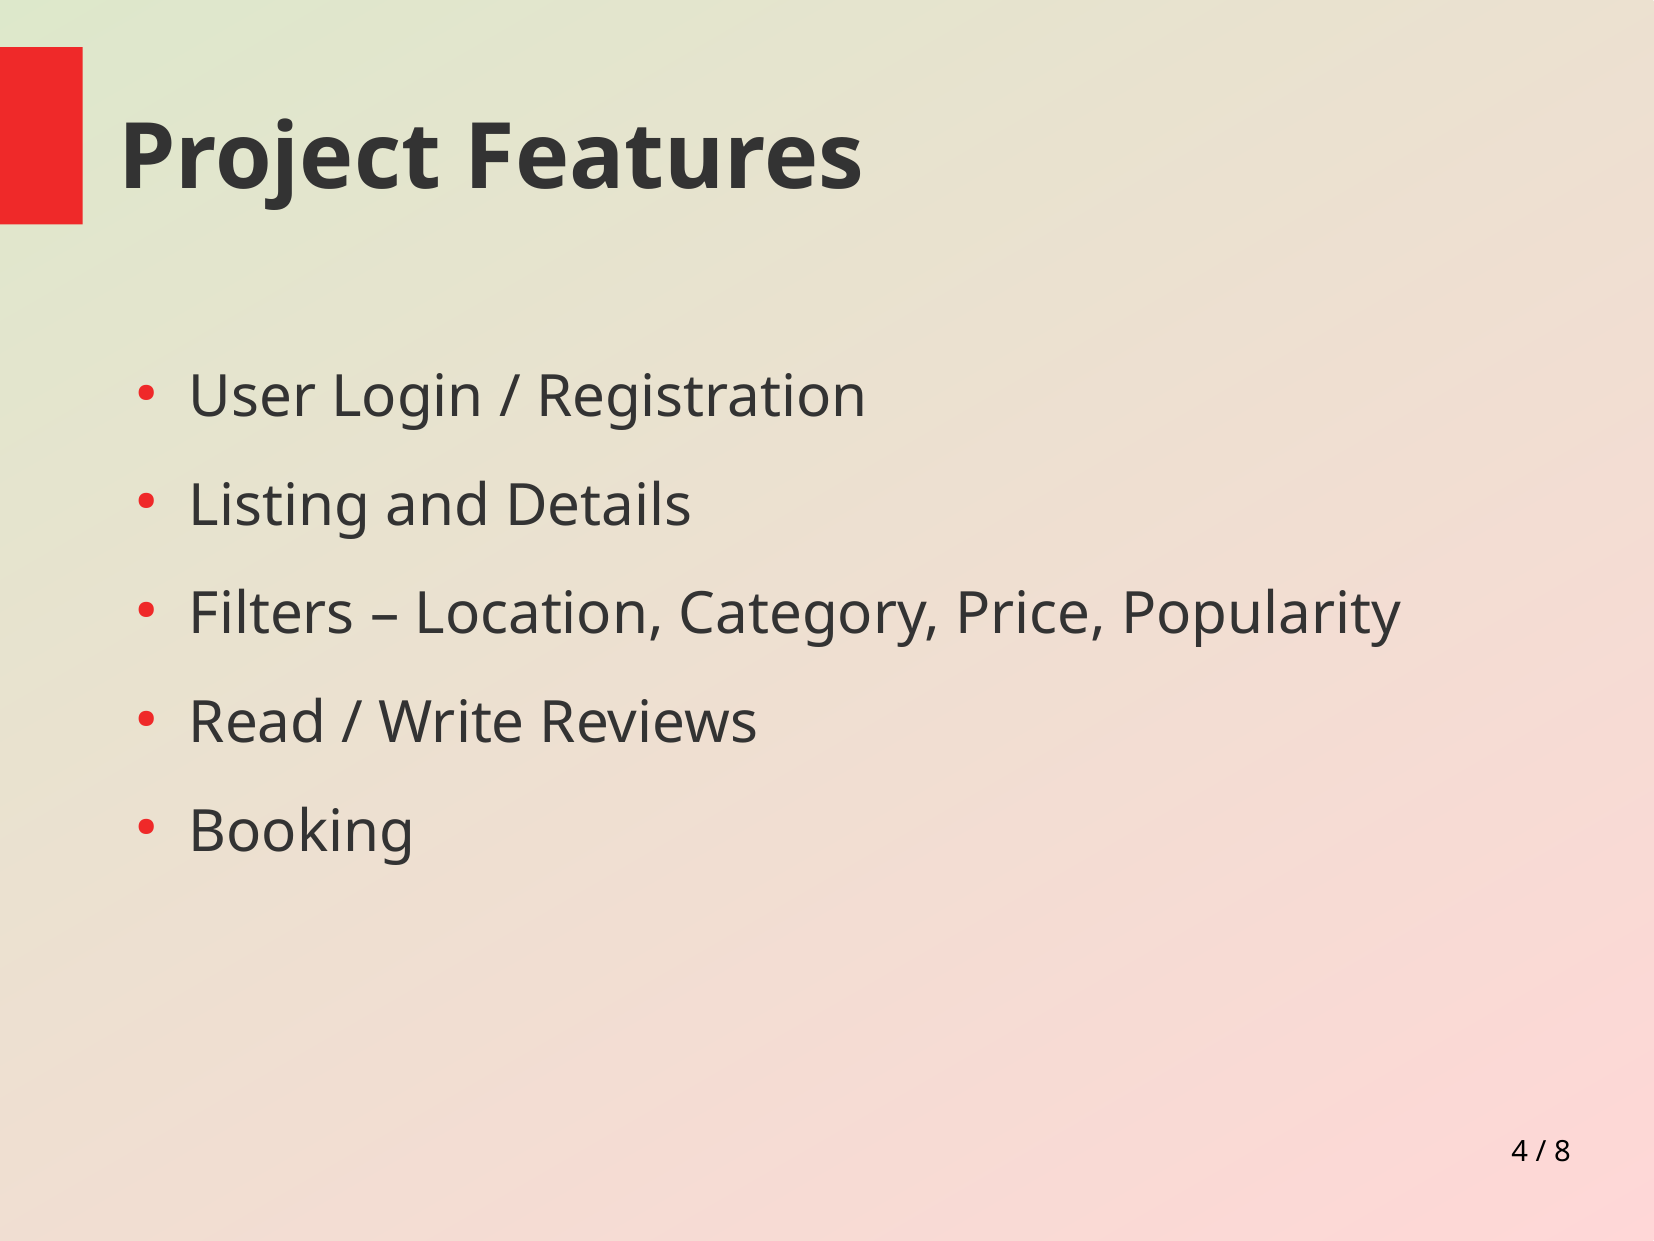

# Project Features
User Login / Registration
Listing and Details
Filters – Location, Category, Price, Popularity
Read / Write Reviews
Booking
4